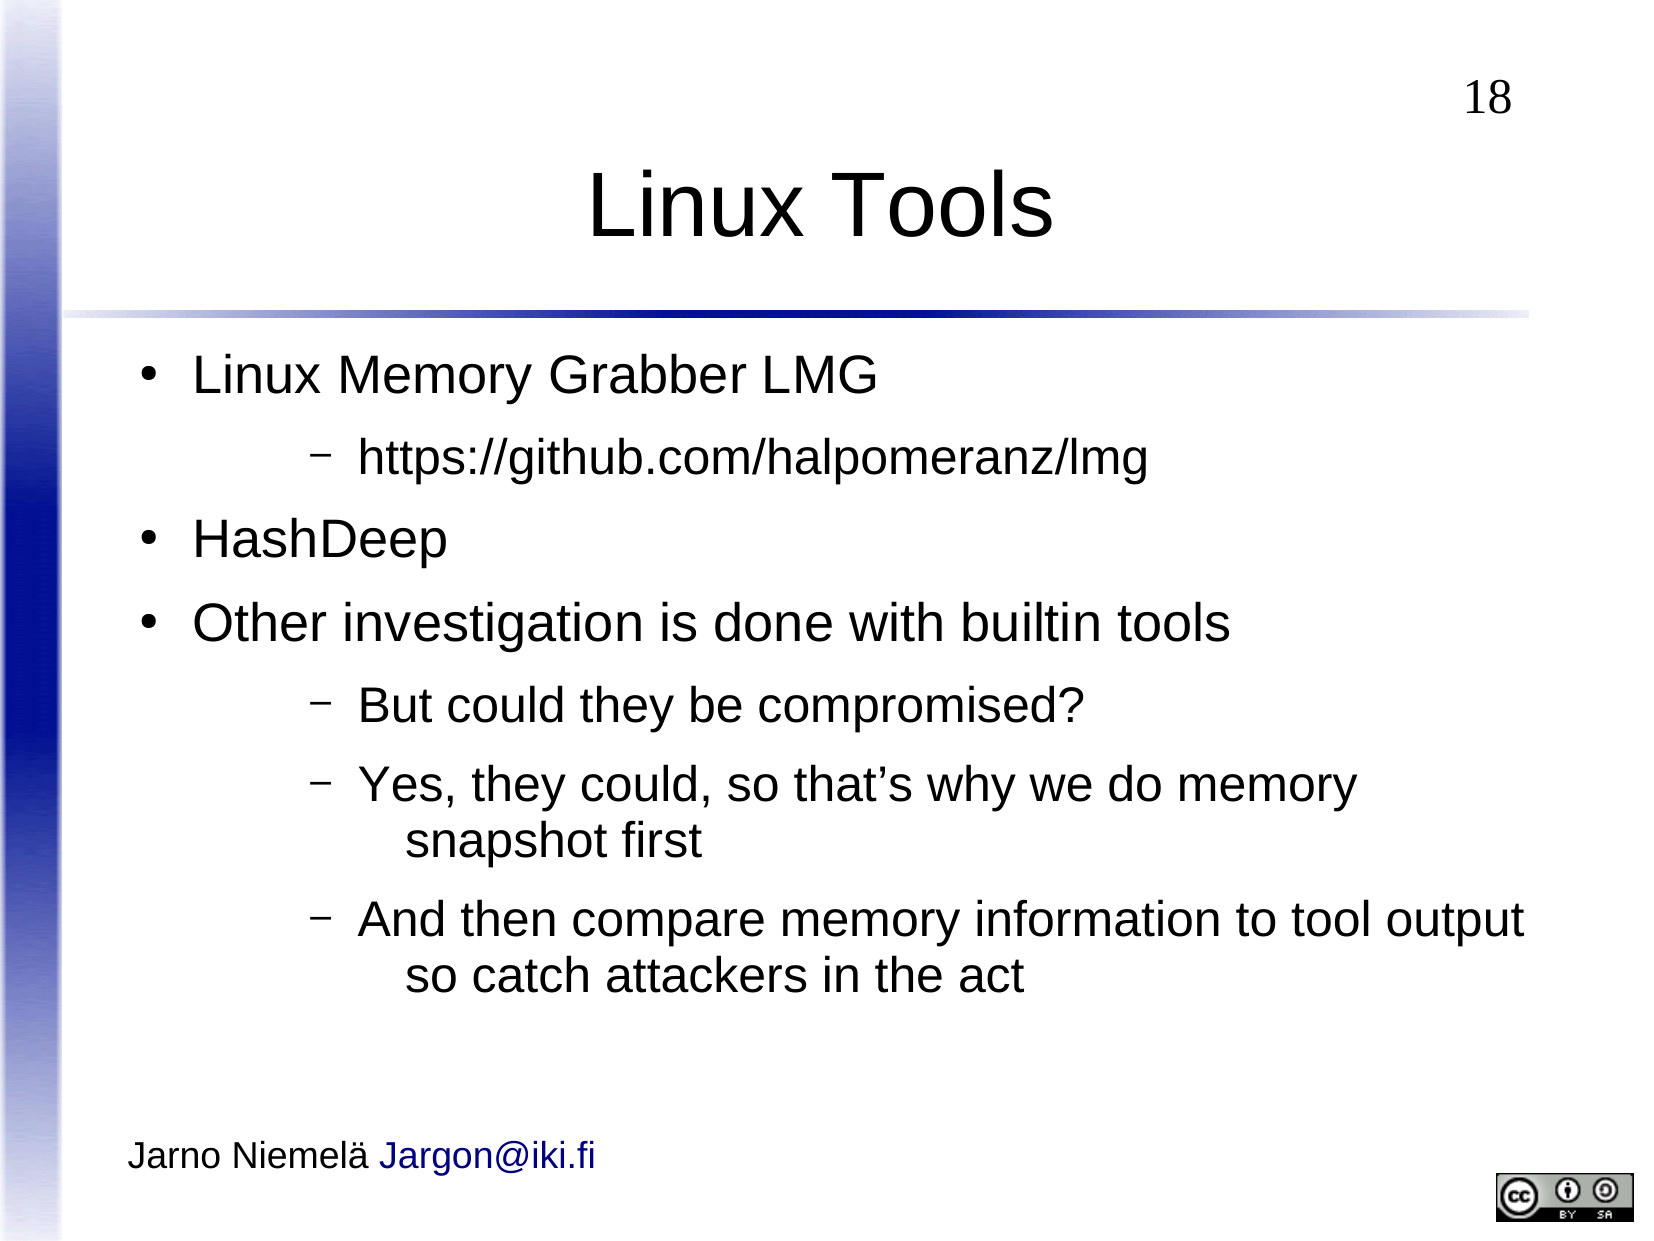

# Linux Tools
Linux Memory Grabber LMG
https://github.com/halpomeranz/lmg
HashDeep
Other investigation is done with builtin tools
But could they be compromised?
Yes, they could, so that’s why we do memory snapshot first
And then compare memory information to tool output so catch attackers in the act